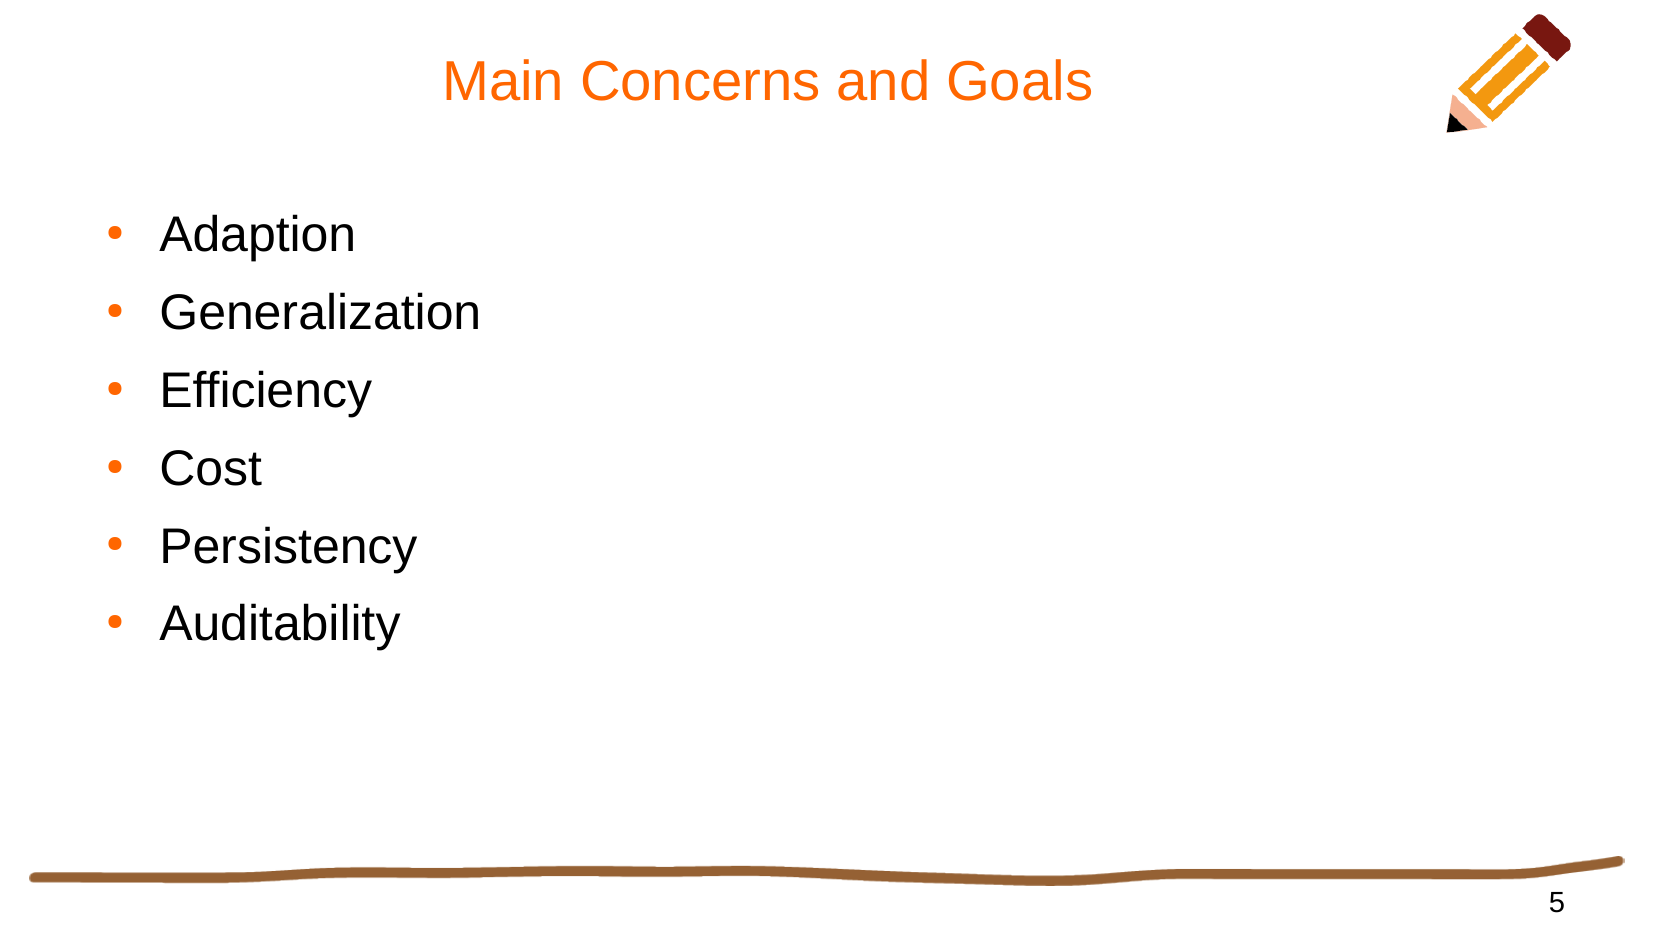

# Main Concerns and Goals
Adaption
Generalization
Efficiency
Cost
Persistency
Auditability
5